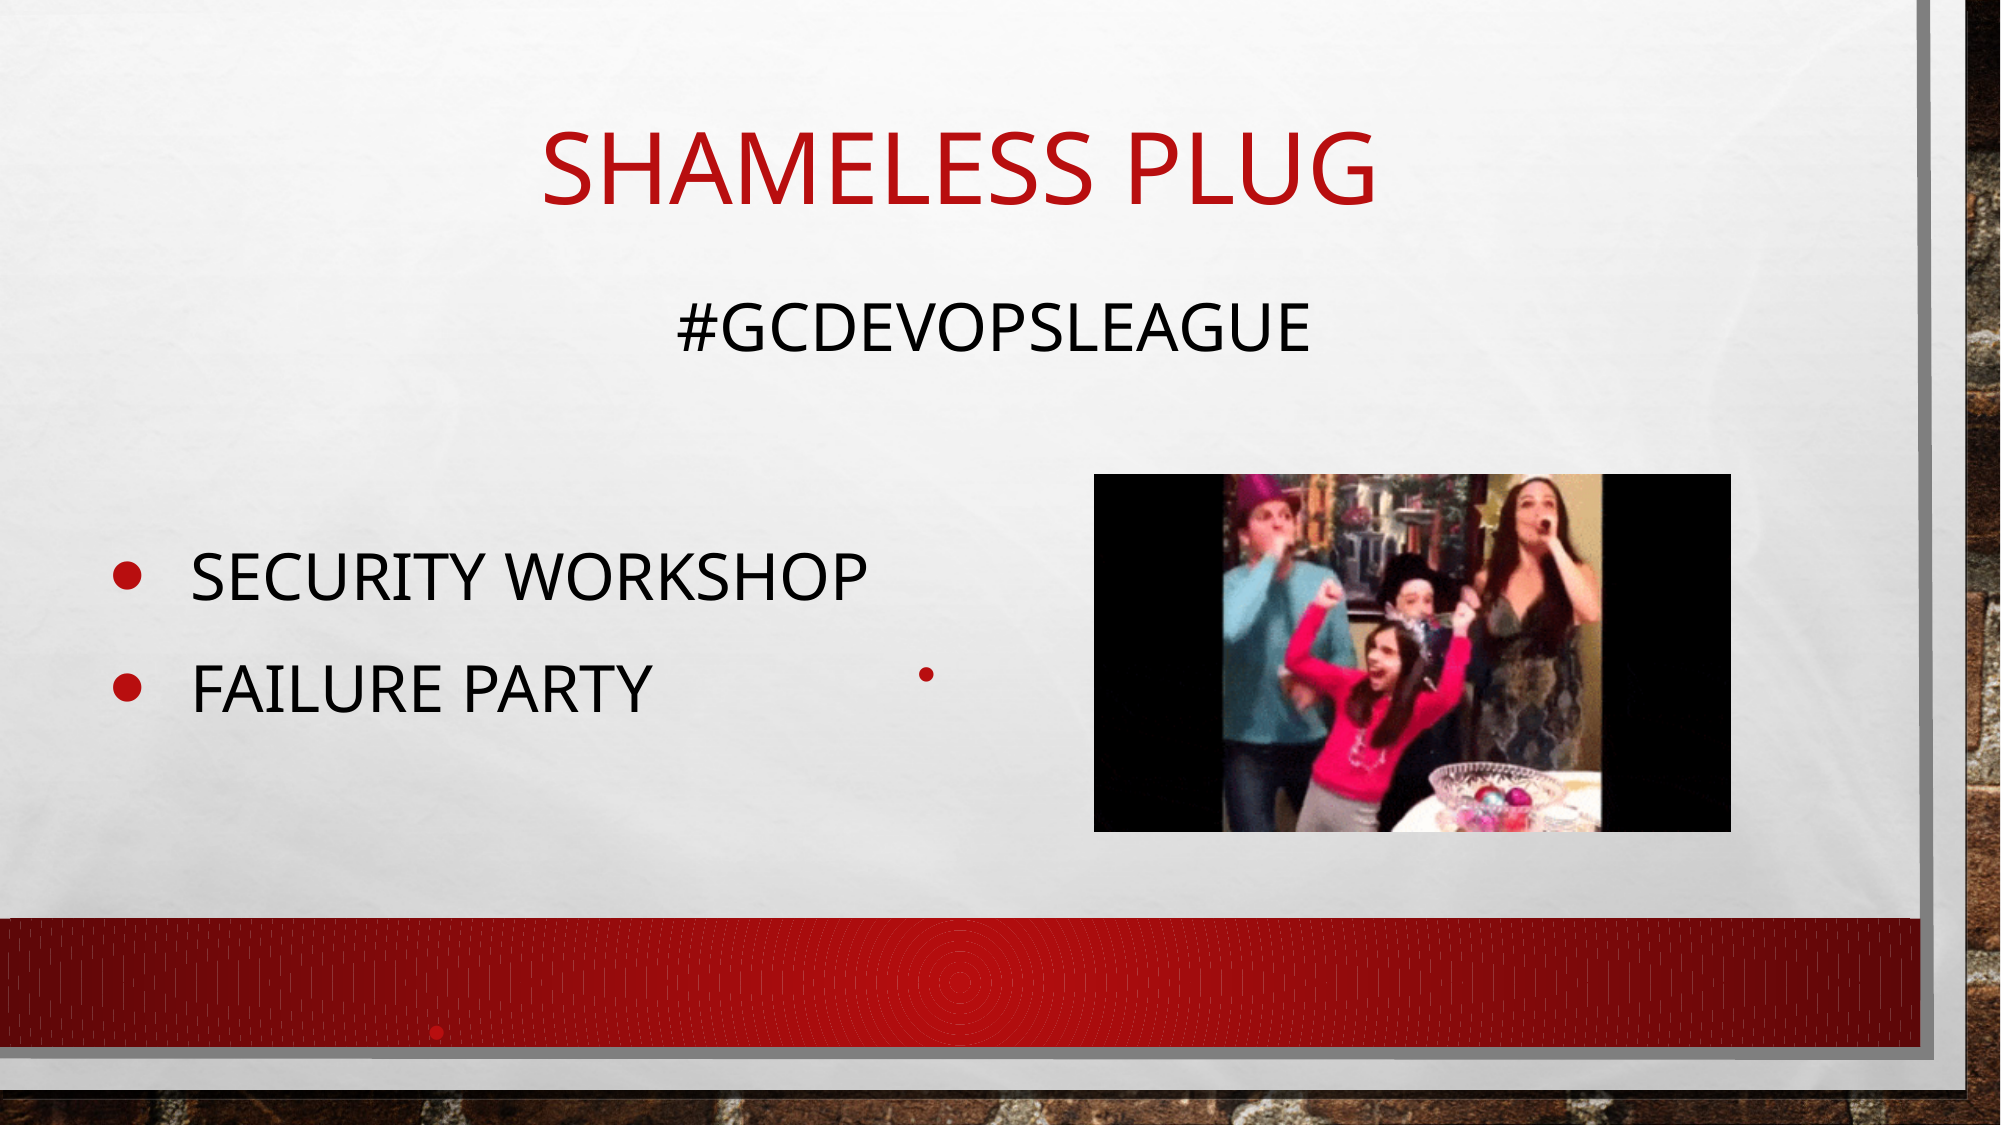

# Shameless plug
#GCDEVOPSLeague
Security Workshop
Failure Party